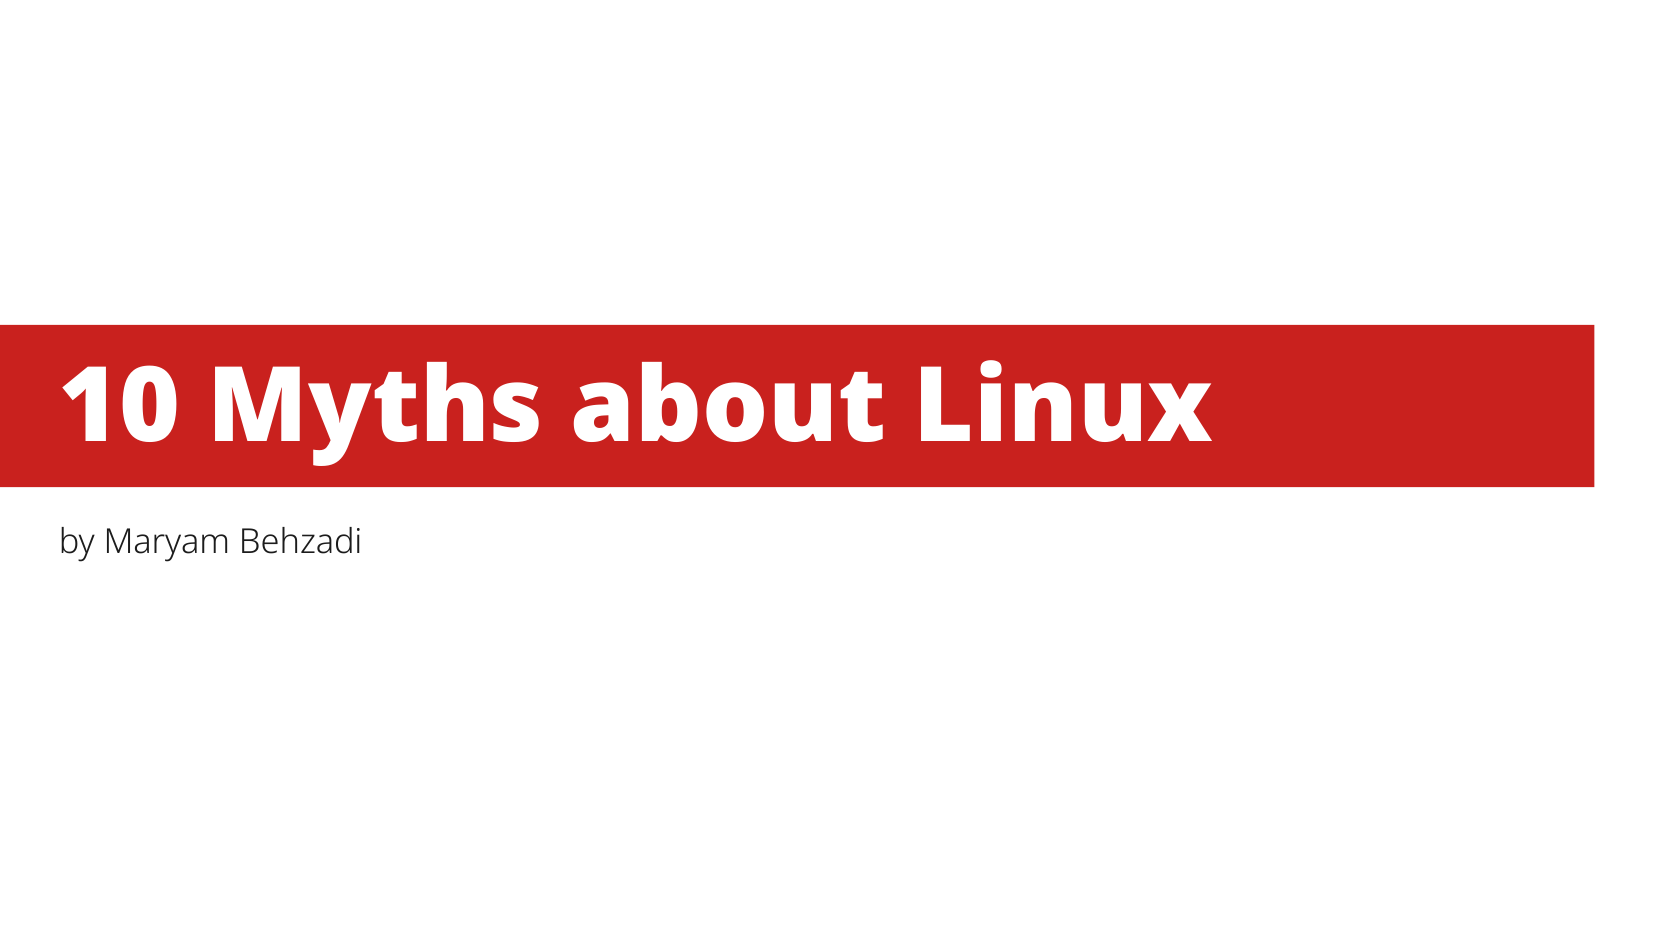

# 10 Myths about Linux
by Maryam Behzadi